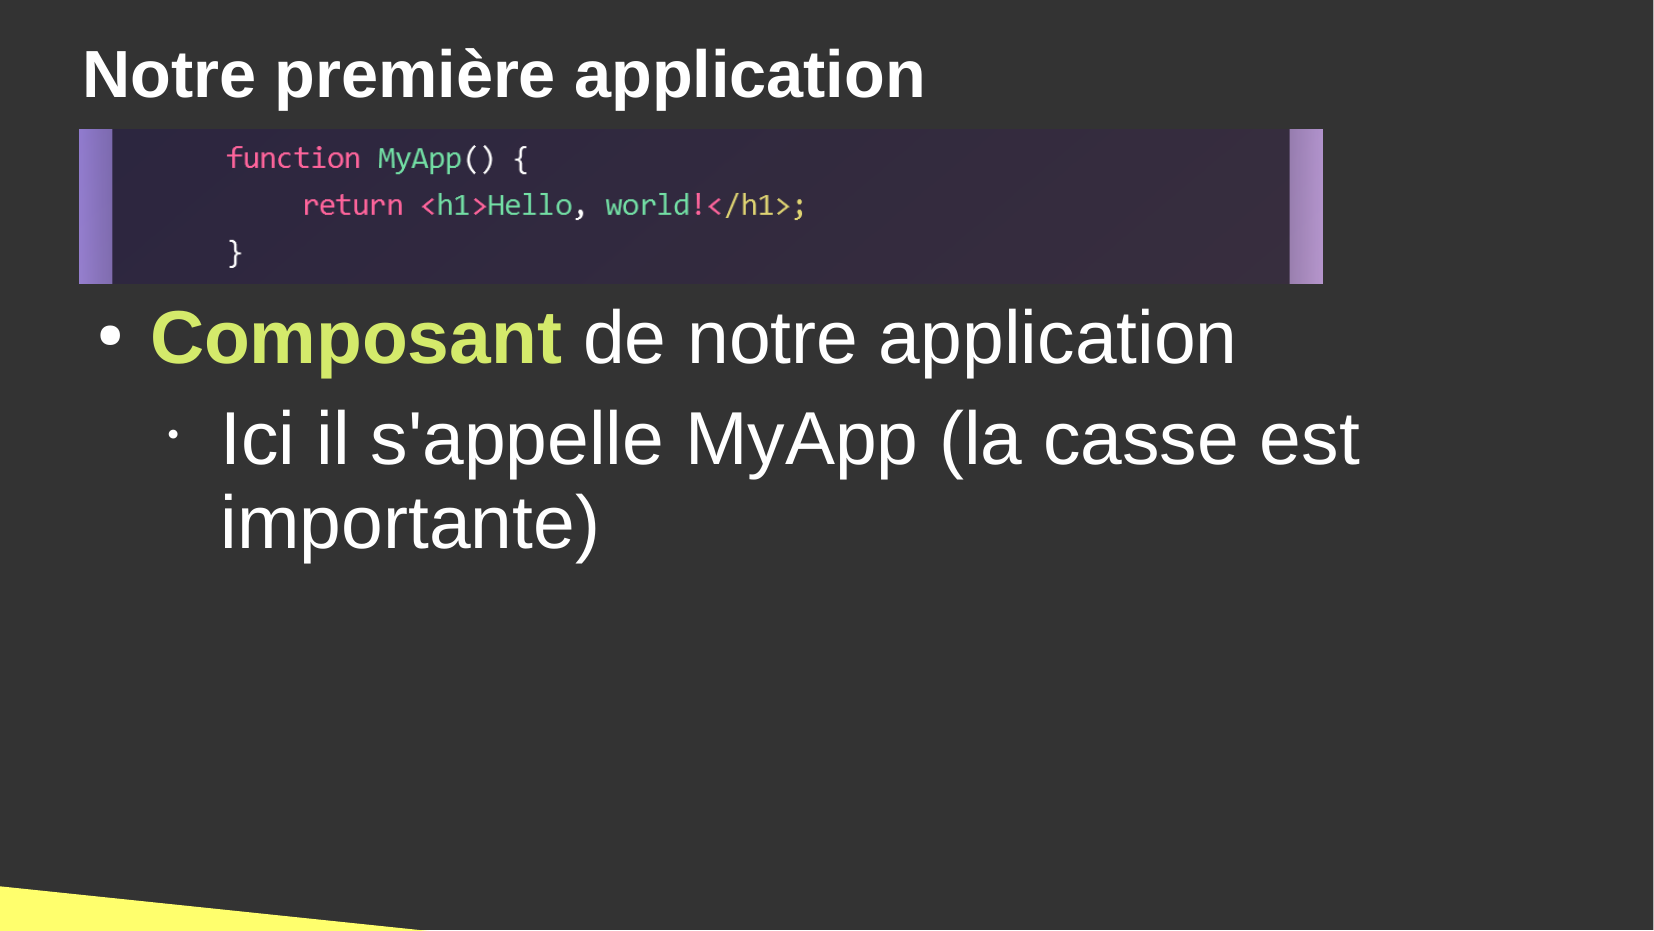

# Notre première application
Composant de notre application
Ici il s'appelle MyApp (la casse est importante)